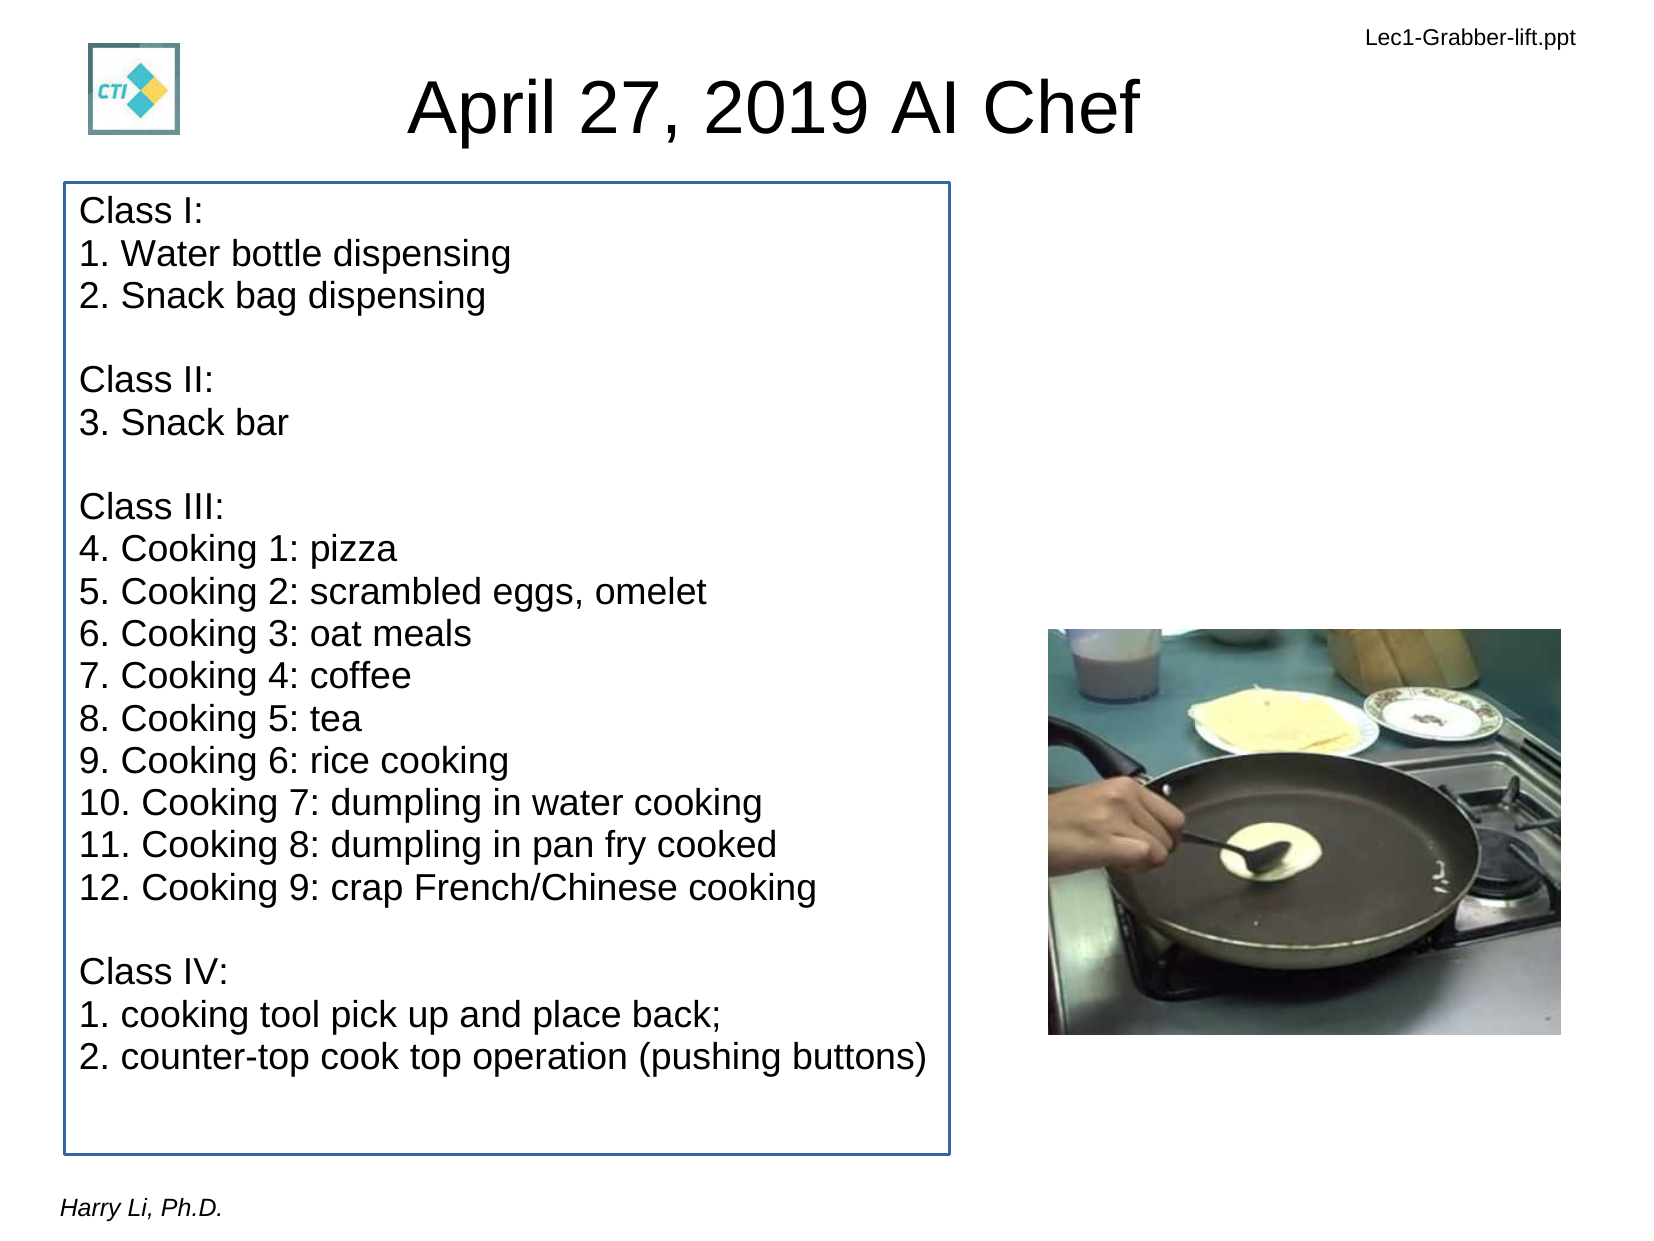

# April 27, 2019 AI Chef
Lec1-Grabber-lift.ppt
Class I:
1. Water bottle dispensing
2. Snack bag dispensing
Class II:
3. Snack bar
Class III:
4. Cooking 1: pizza
5. Cooking 2: scrambled eggs, omelet
6. Cooking 3: oat meals
7. Cooking 4: coffee
8. Cooking 5: tea
9. Cooking 6: rice cooking
10. Cooking 7: dumpling in water cooking
11. Cooking 8: dumpling in pan fry cooked
12. Cooking 9: crap French/Chinese cooking
Class IV:
1. cooking tool pick up and place back;
2. counter-top cook top operation (pushing buttons)
Harry Li, Ph.D.